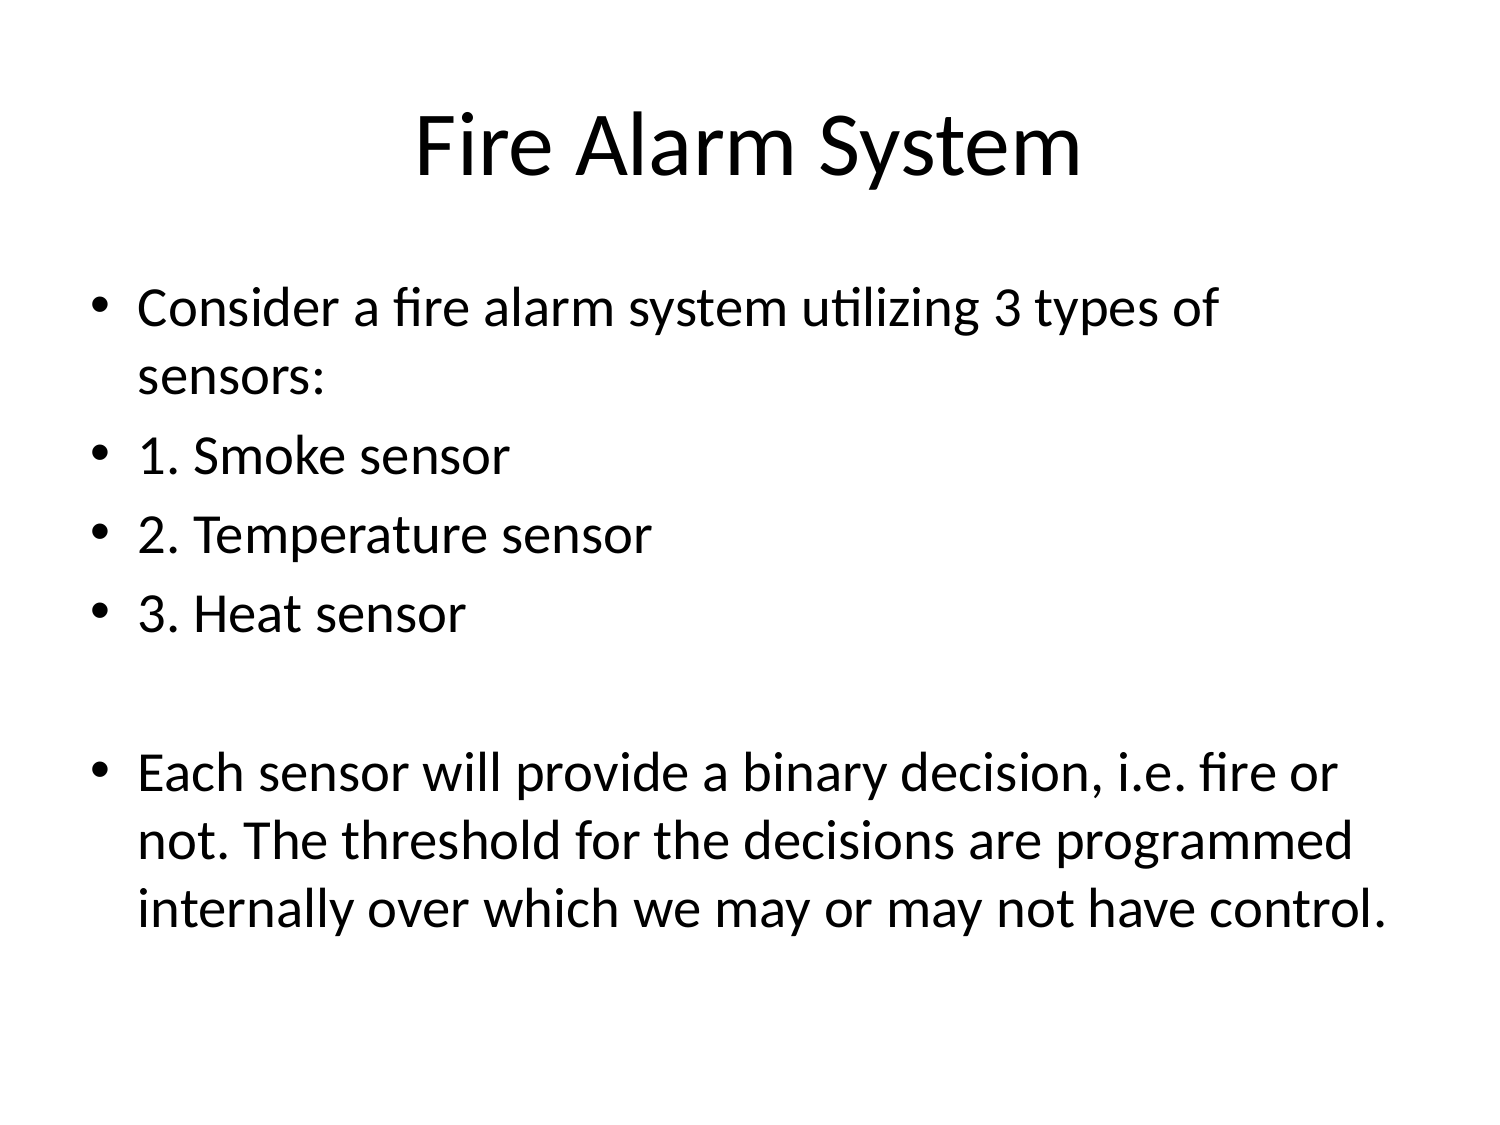

# Fire Alarm System
Consider a fire alarm system utilizing 3 types of sensors:
1. Smoke sensor
2. Temperature sensor
3. Heat sensor
Each sensor will provide a binary decision, i.e. fire or not. The threshold for the decisions are programmed internally over which we may or may not have control.